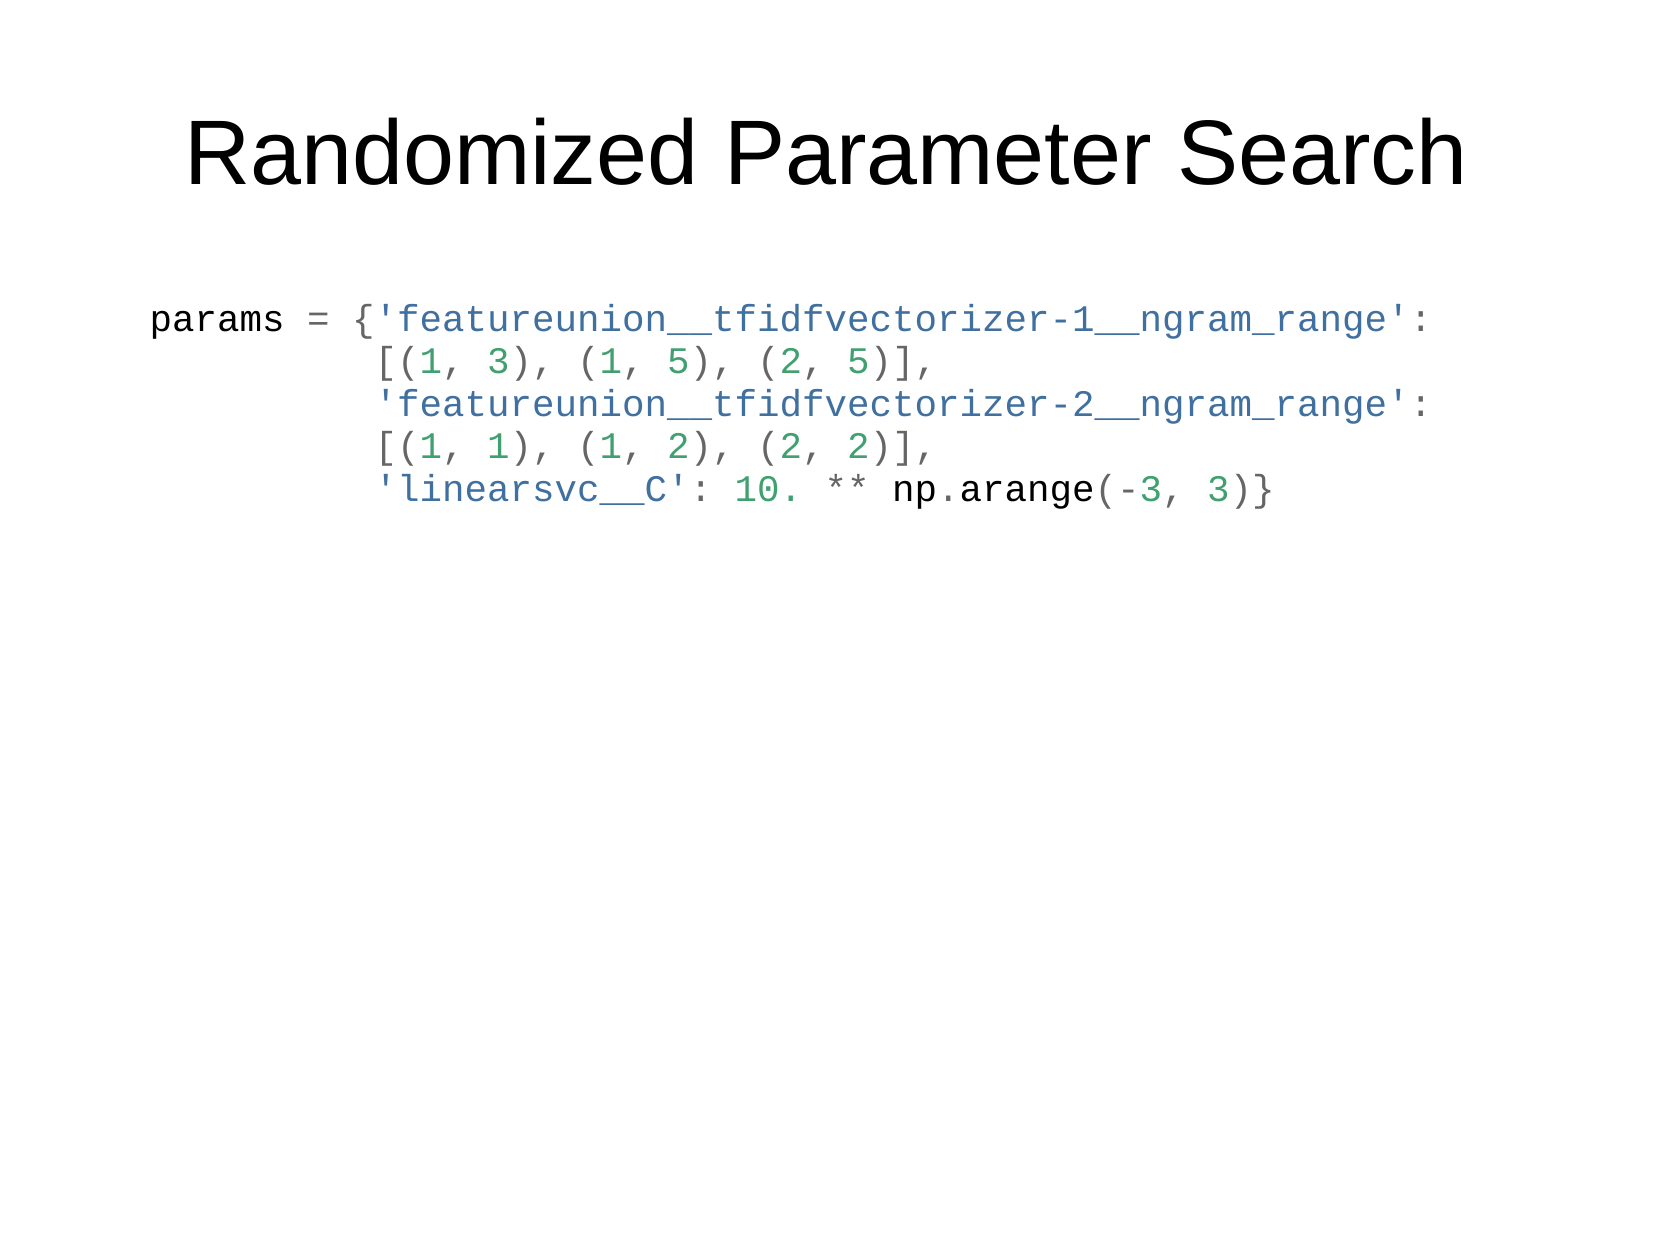

# Randomized Parameter Search
params = {'featureunion__tfidfvectorizer-1__ngram_range':
			[(1, 3), (1, 5), (2, 5)],
 'featureunion__tfidfvectorizer-2__ngram_range':
 [(1, 1), (1, 2), (2, 2)],
 'linearsvc__C': 10. ** np.arange(-3, 3)}